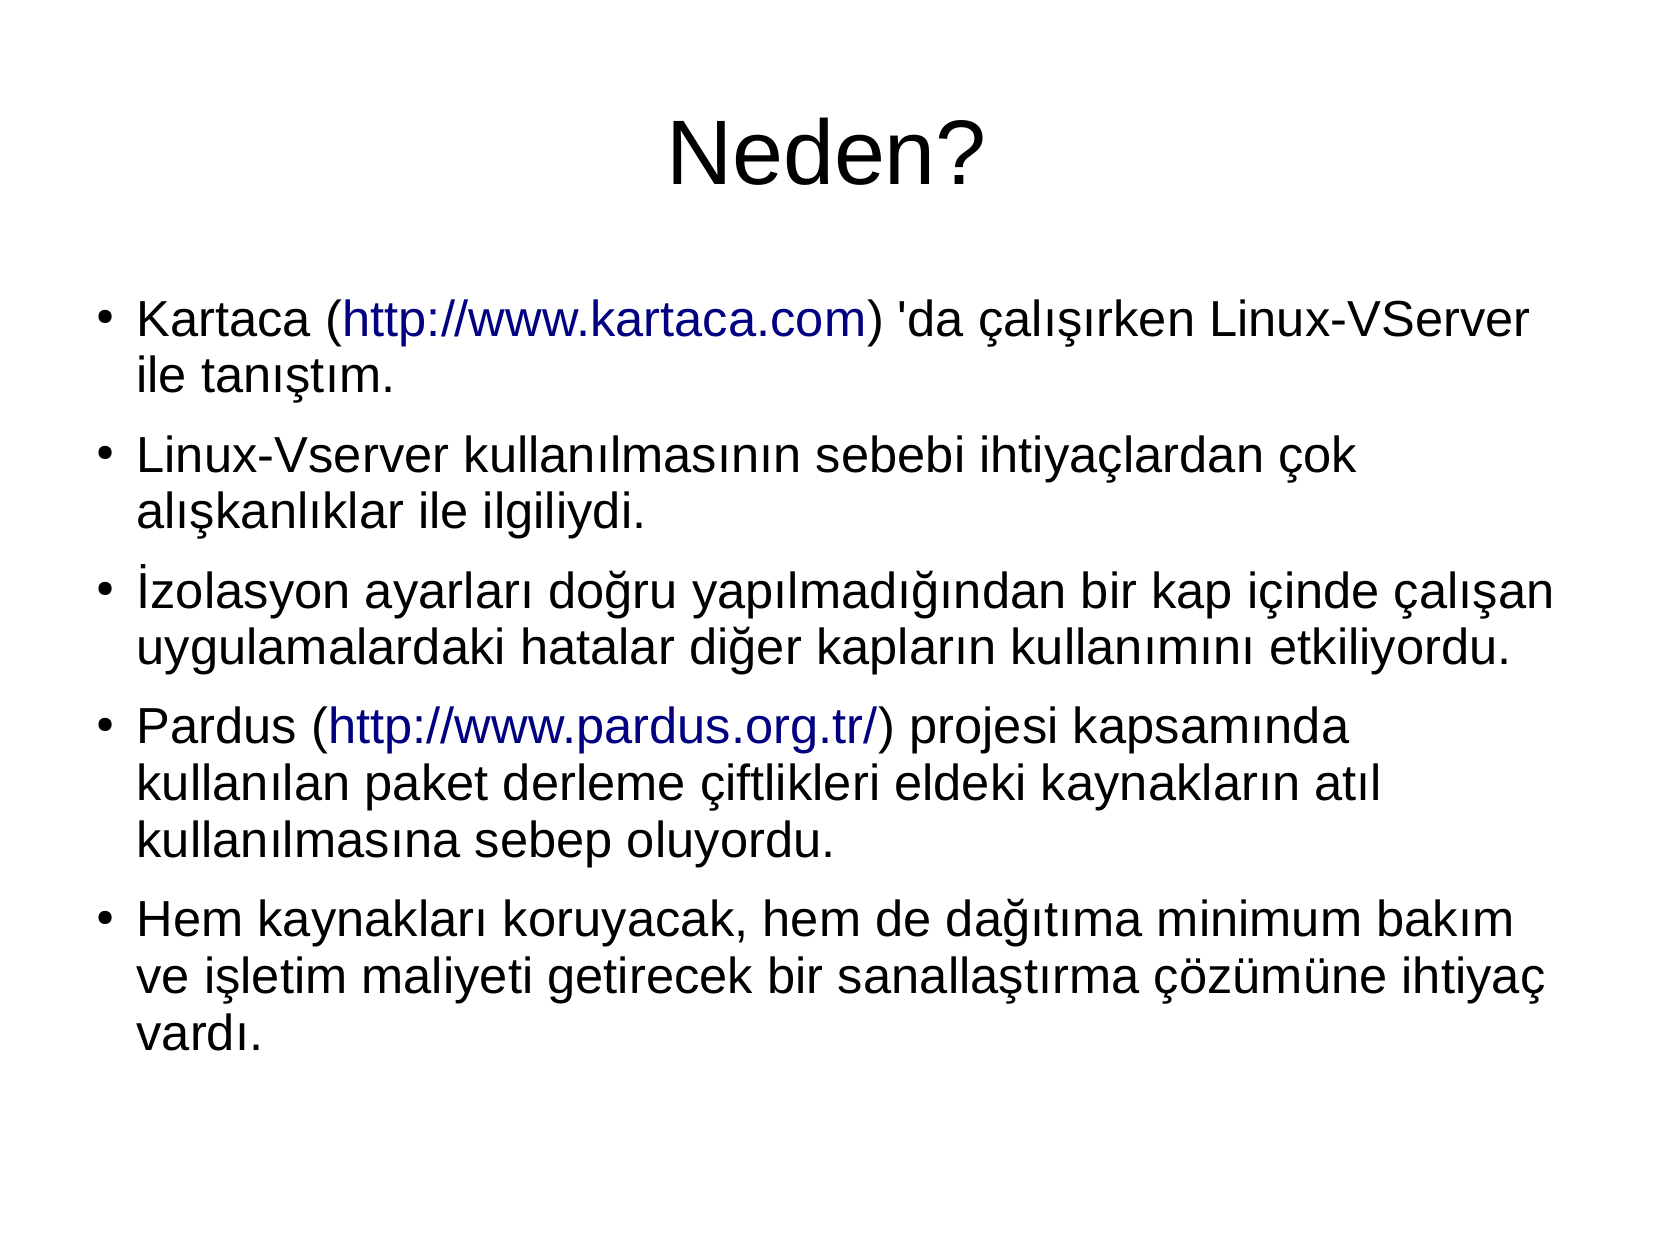

# Neden?
Kartaca (http://www.kartaca.com) 'da çalışırken Linux-VServer ile tanıştım.
Linux-Vserver kullanılmasının sebebi ihtiyaçlardan çok alışkanlıklar ile ilgiliydi.
İzolasyon ayarları doğru yapılmadığından bir kap içinde çalışan uygulamalardaki hatalar diğer kapların kullanımını etkiliyordu.
Pardus (http://www.pardus.org.tr/) projesi kapsamında kullanılan paket derleme çiftlikleri eldeki kaynakların atıl kullanılmasına sebep oluyordu.
Hem kaynakları koruyacak, hem de dağıtıma minimum bakım ve işletim maliyeti getirecek bir sanallaştırma çözümüne ihtiyaç vardı.